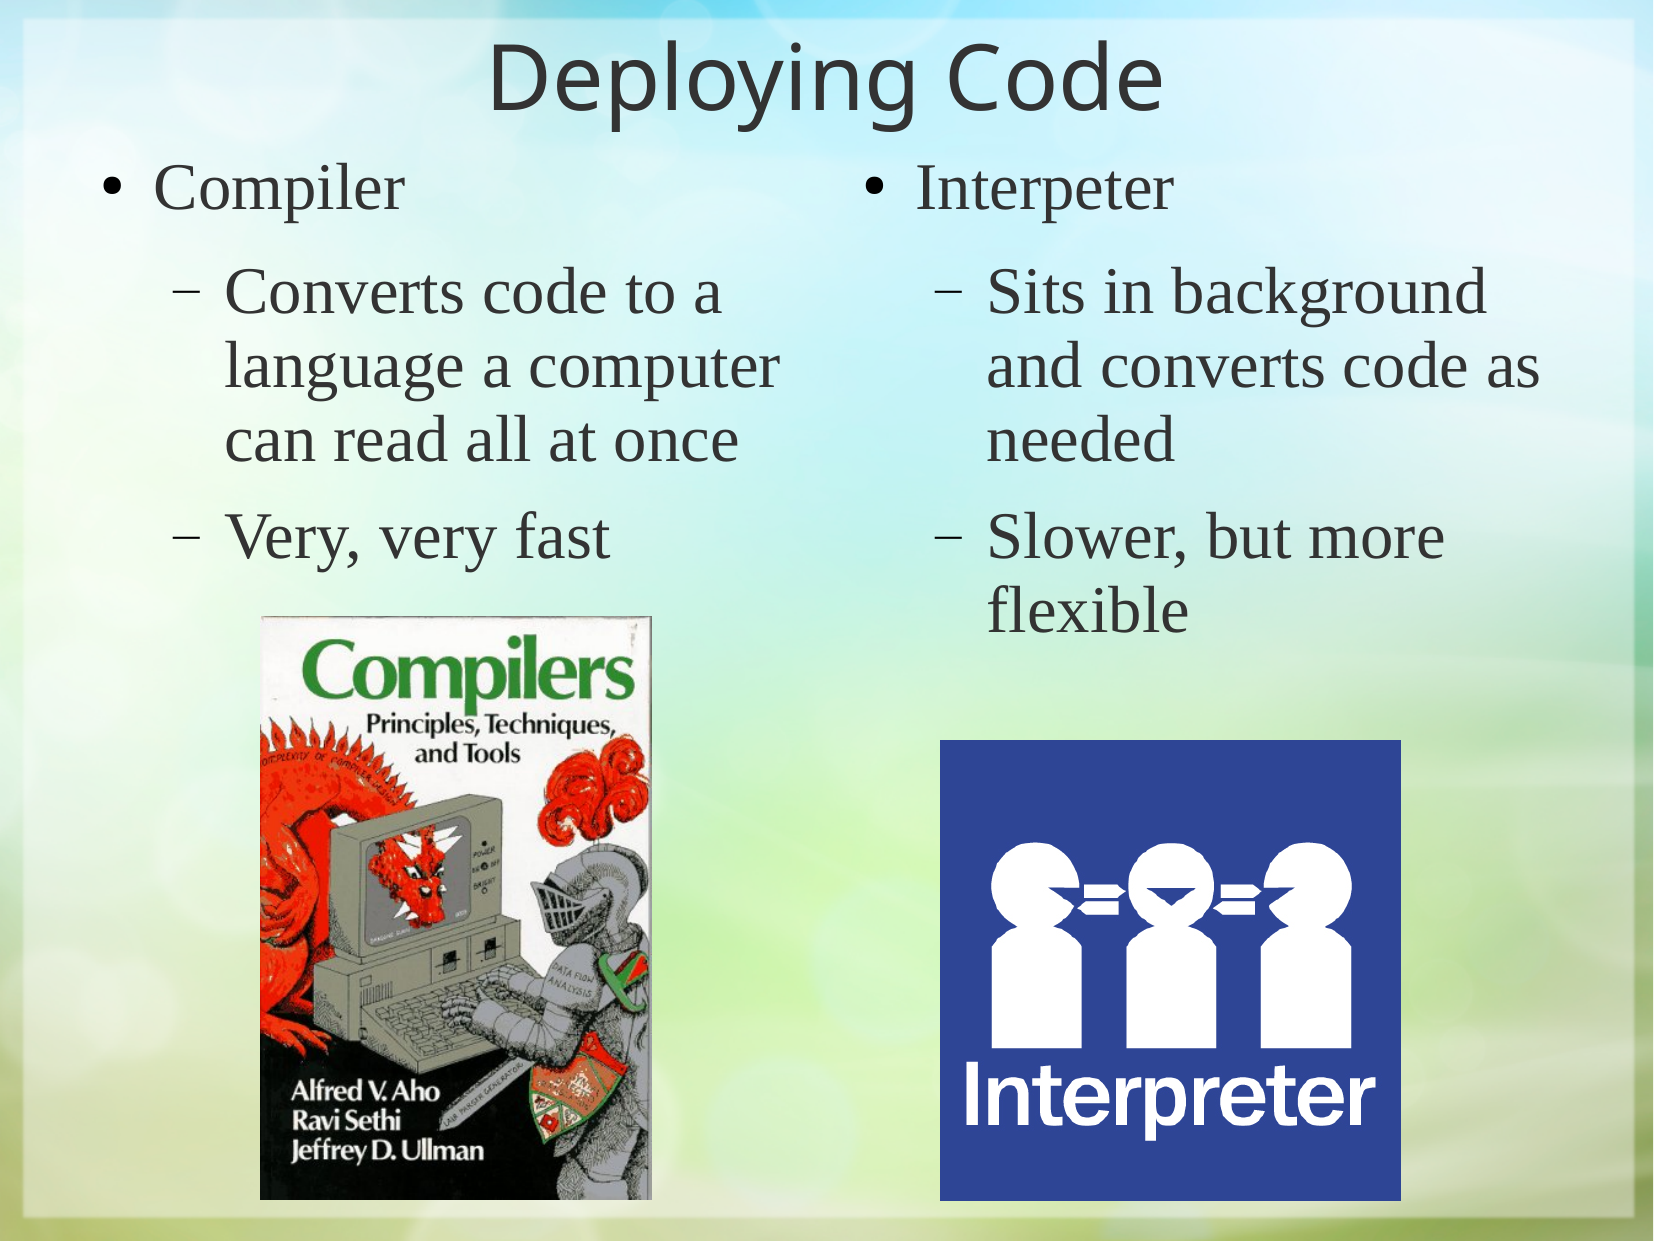

# Deploying Code
Compiler
Converts code to a language a computer can read all at once
Very, very fast
Interpeter
Sits in background and converts code as needed
Slower, but more flexible